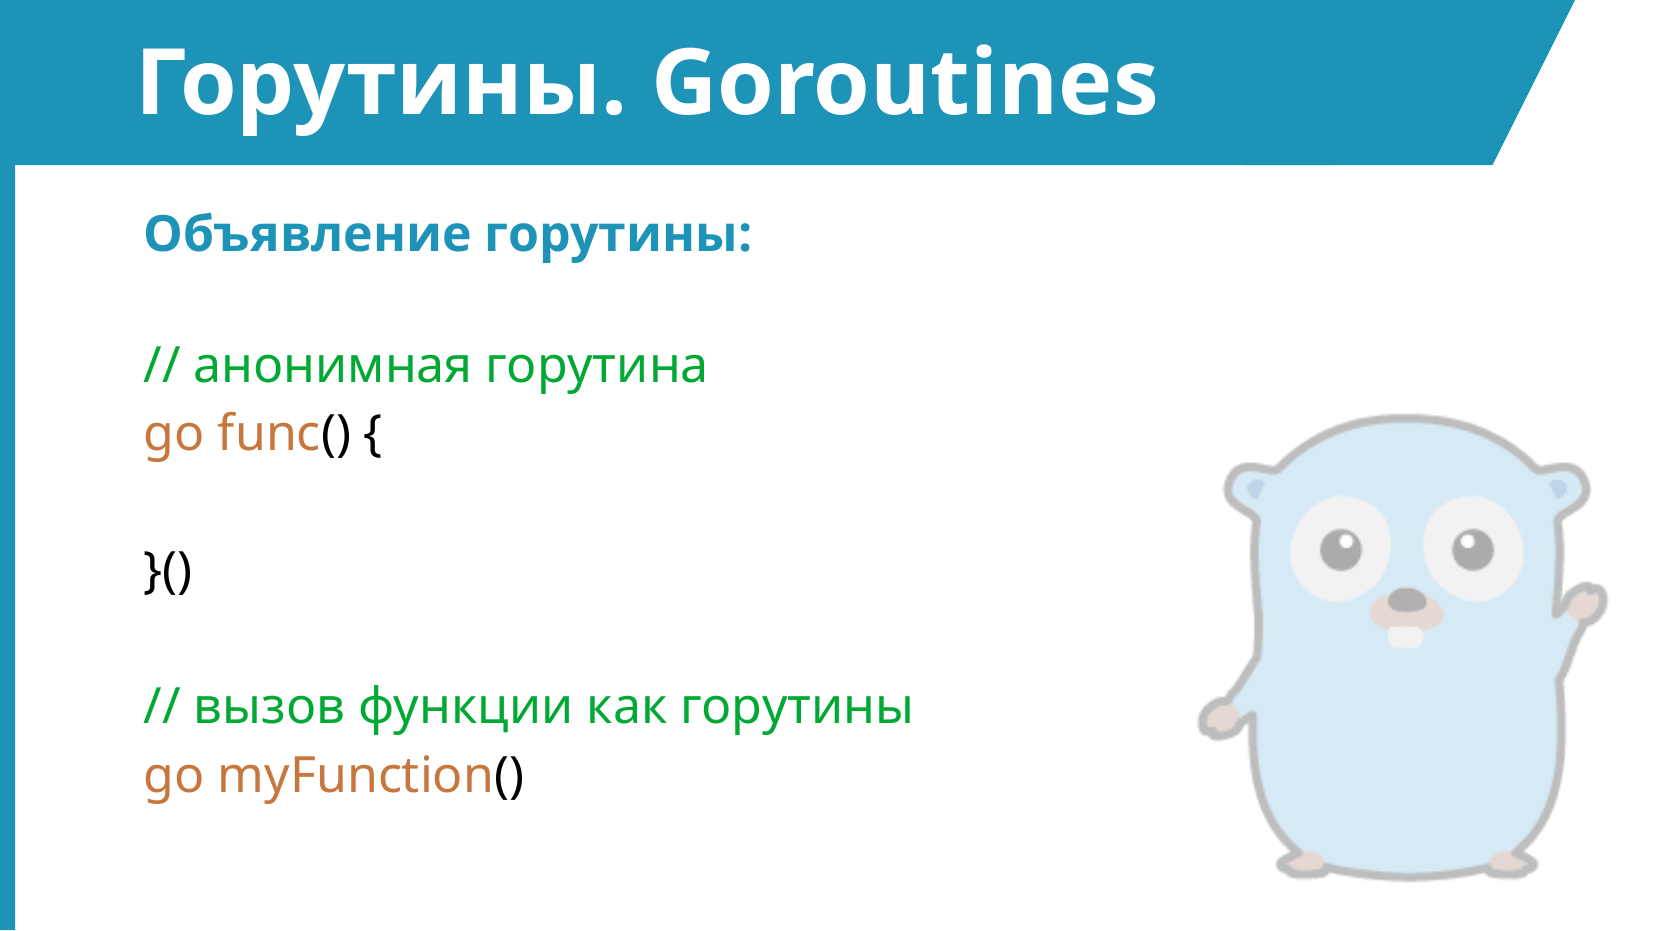

# Горутины. Goroutines
Объявление горутины:
// анонимная горутина
go func() {
}()
// вызов функции как горутины
go myFunction()